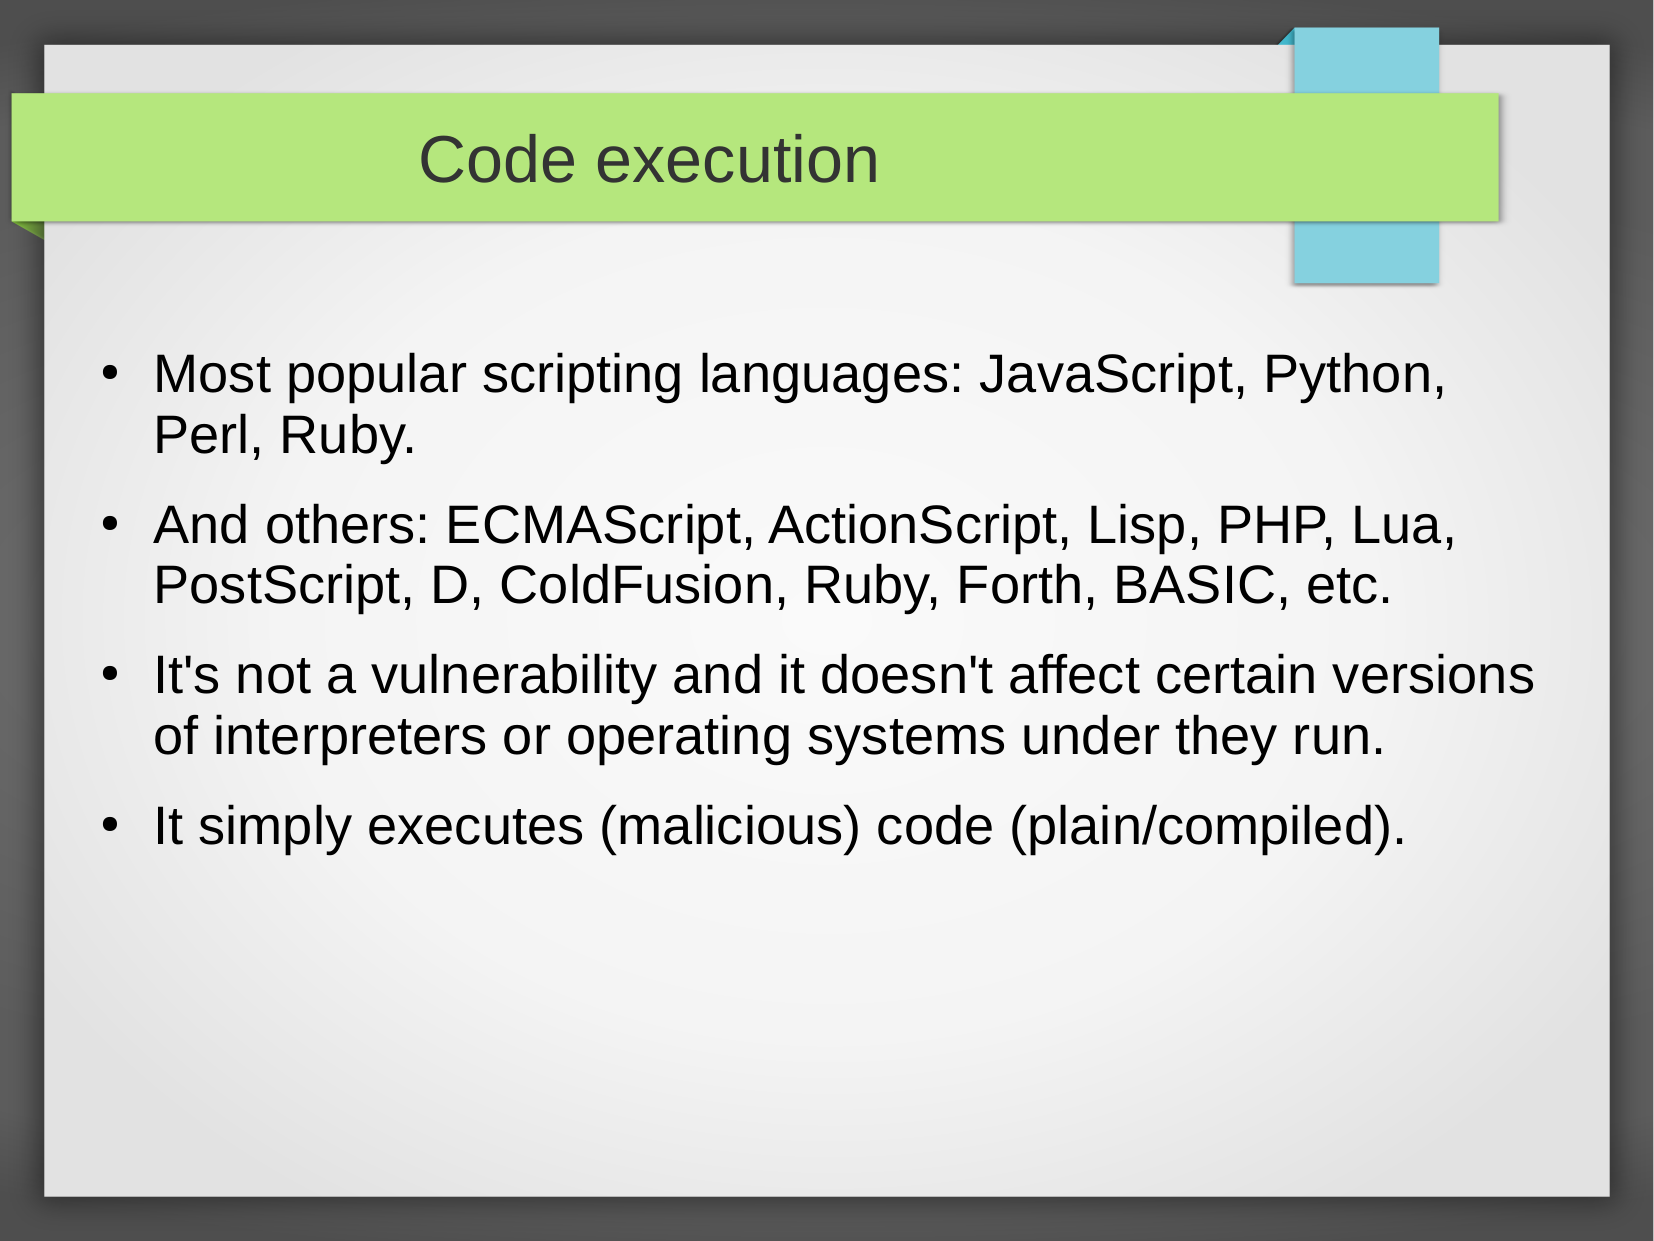

# Code execution
Most popular scripting languages: JavaScript, Python, Perl, Ruby.
And others: ECMAScript, ActionScript, Lisp, PHP, Lua, PostScript, D, ColdFusion, Ruby, Forth, BASIC, etc.
It's not a vulnerability and it doesn't affect certain versions of interpreters or operating systems under they run.
It simply executes (malicious) code (plain/compiled).